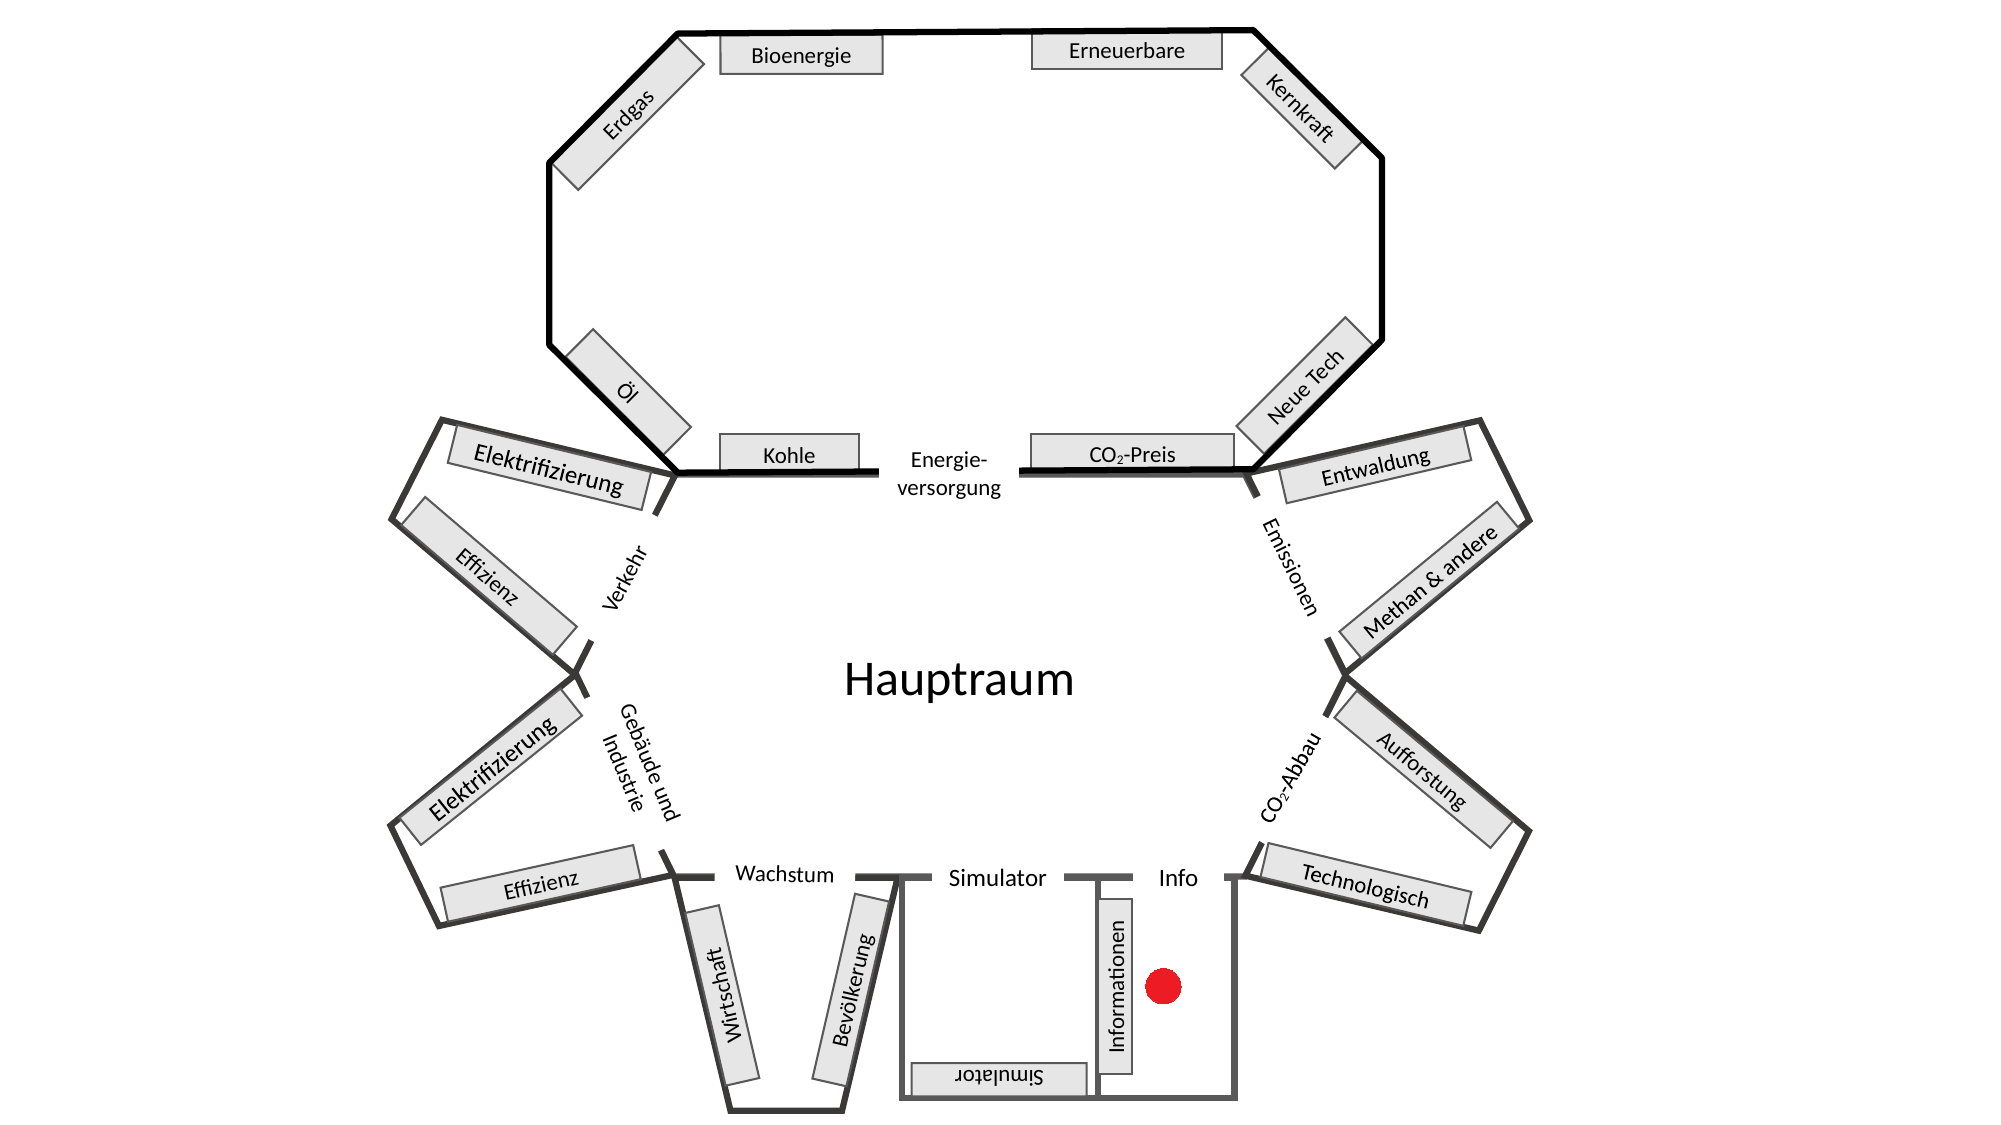

Erneuerbare
Bioenergie
Kernkraft
Erdgas
Neue Tech
Öl
CO2-Preis
Kohle
Energie-versorgung
Entwaldung
Elektrifizierung
Hauptraum
Emissionen
Verkehr
Effizienz
Methan & andere
Gebäude und Industrie
CO2-Abbau
Elektrifizierung
Aufforstung
Wachstum
Simulator
Info
Effizienz
Technologisch
Informationen
Bevölkerung
Wirtschaft
Simulator